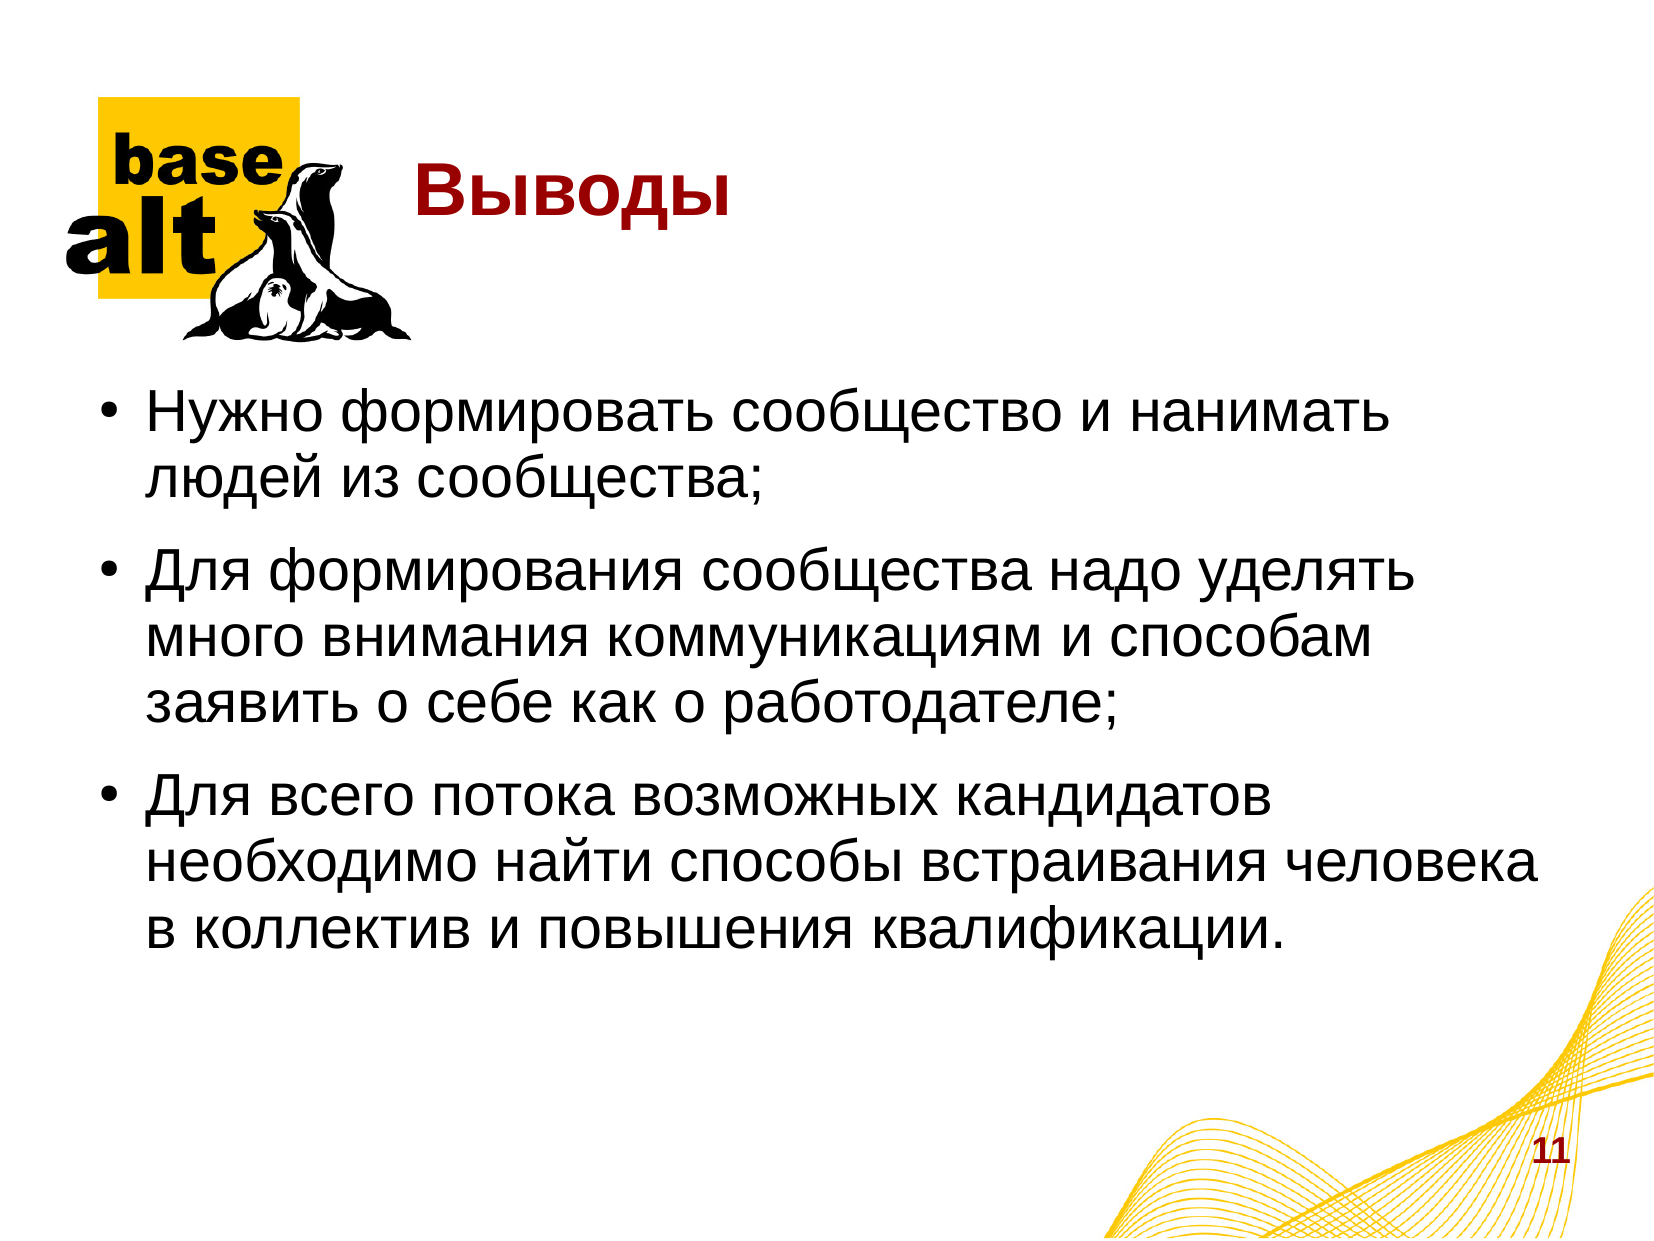

# Выводы
Нужно формировать сообщество и нанимать людей из сообщества;
Для формирования сообщества надо уделять много внимания коммуникациям и способам заявить о себе как о работодателе;
Для всего потока возможных кандидатов необходимо найти способы встраивания человека в коллектив и повышения квалификации.
11